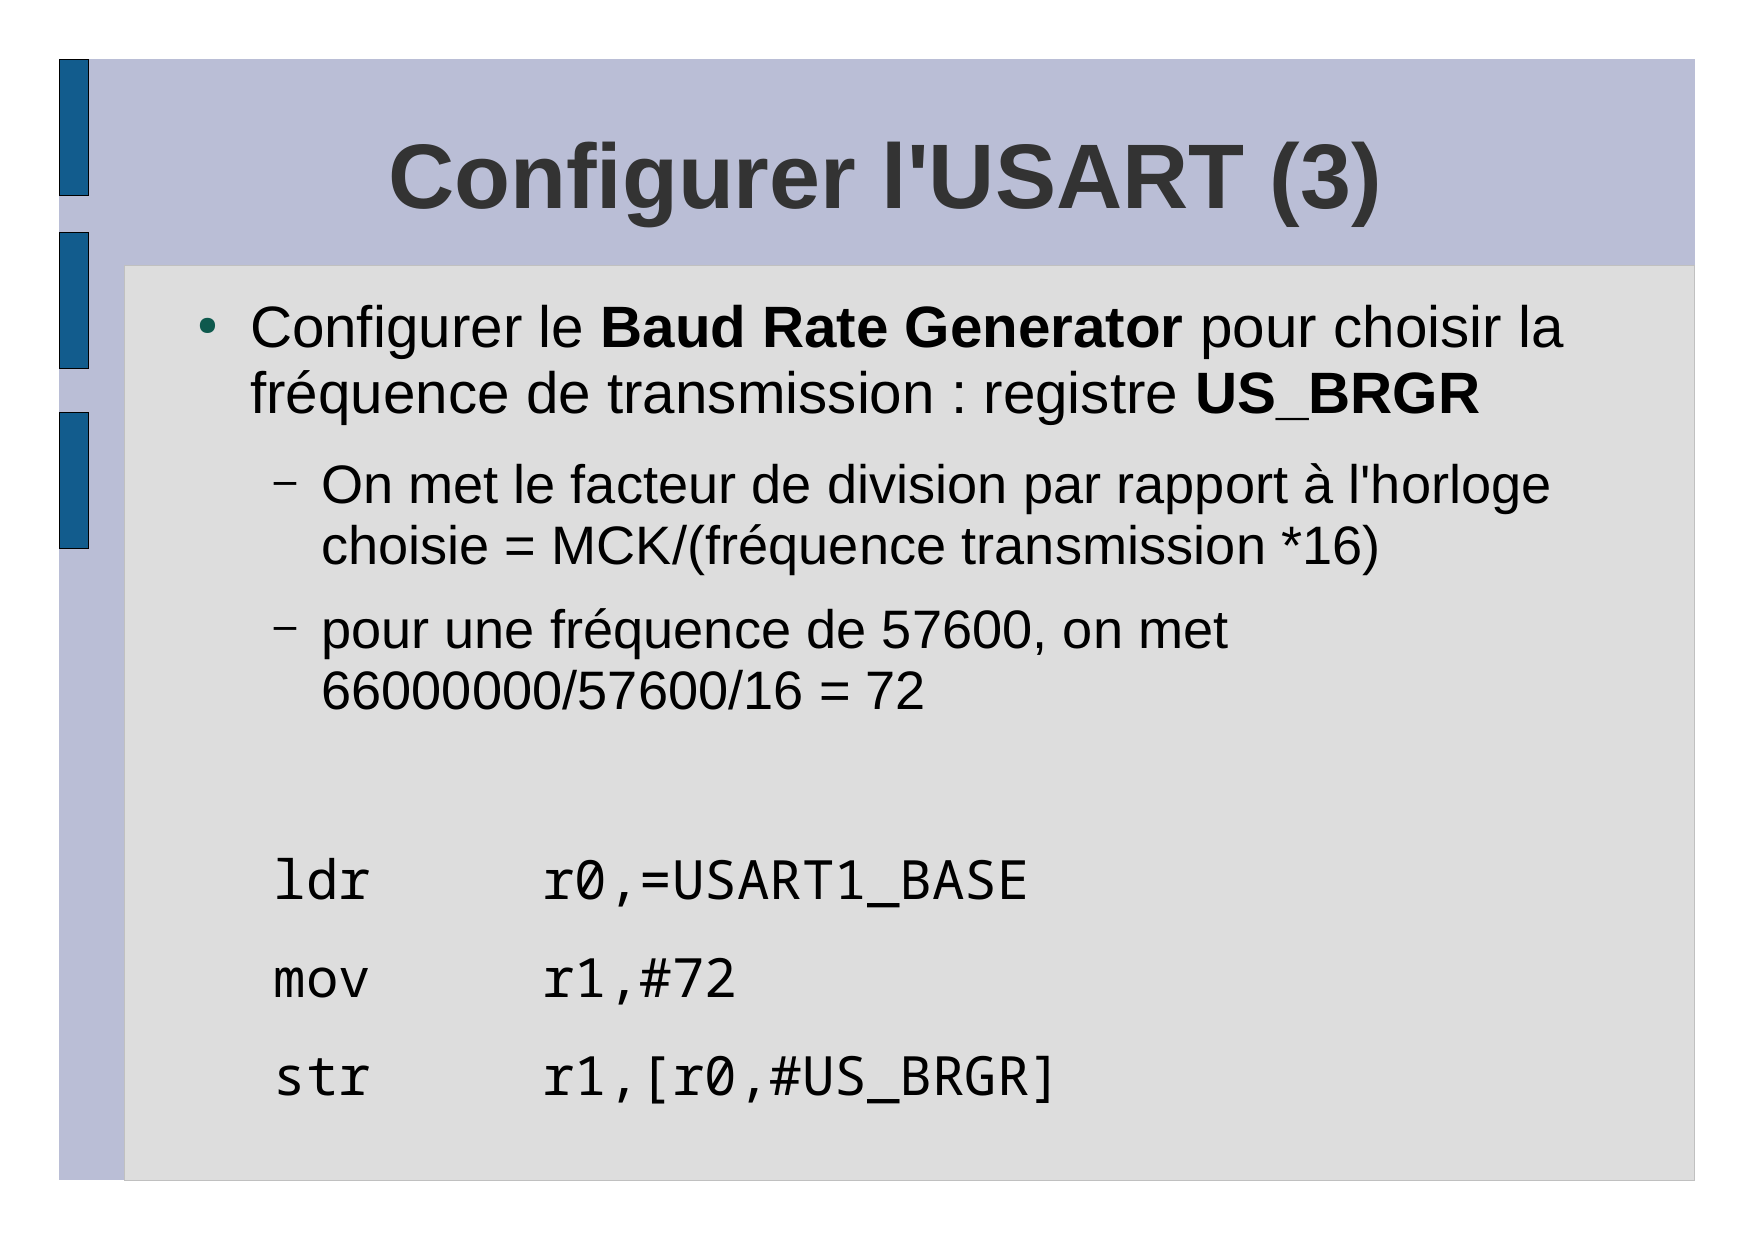

# Configurer l'USART (3)
Configurer le Baud Rate Generator pour choisir la fréquence de transmission : registre US_BRGR
On met le facteur de division par rapport à l'horloge choisie = MCK/(fréquence transmission *16)
pour une fréquence de 57600, on met 66000000/57600/16 = 72
ldr 	r0,=USART1_BASE
mov 	r1,#72
str 	r1,[r0,#US_BRGR]